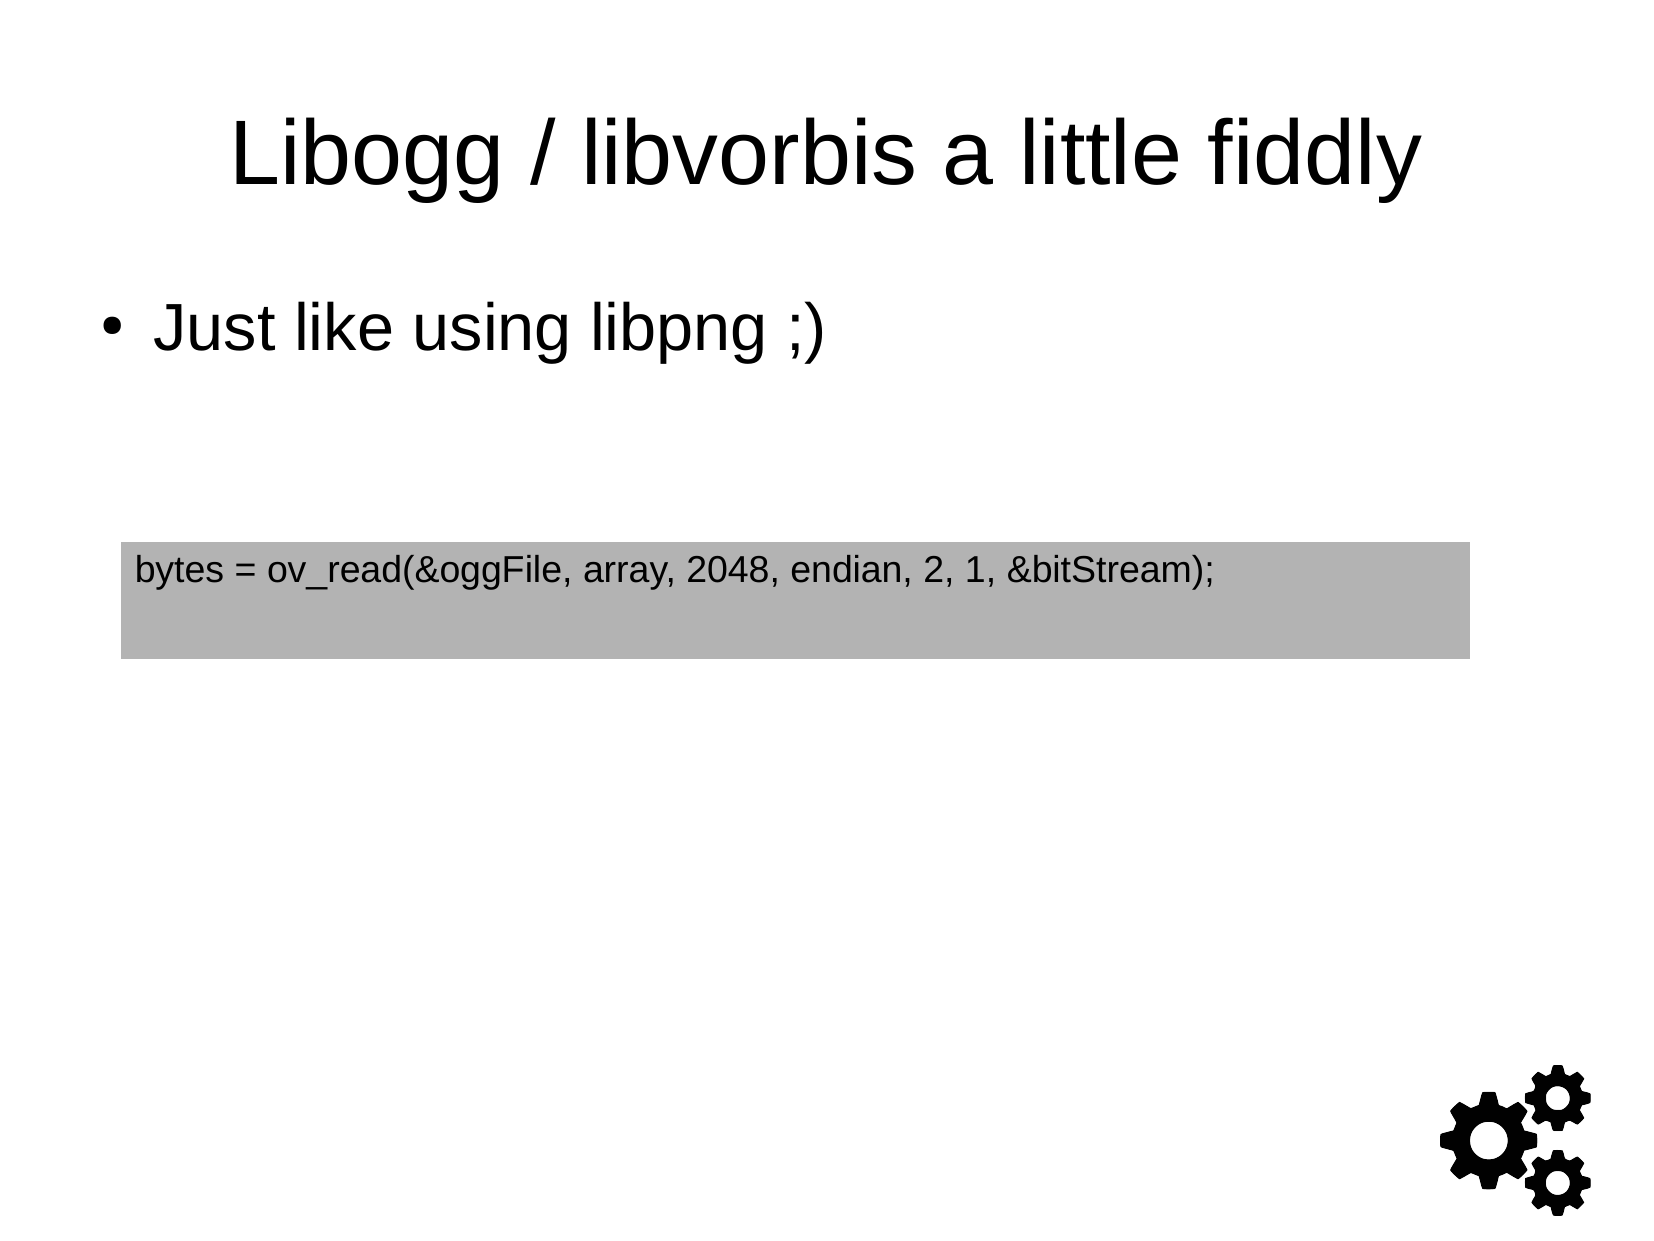

# Libogg / libvorbis a little fiddly
Just like using libpng ;)
| bytes = ov\_read(&oggFile, array, 2048, endian, 2, 1, &bitStream); |
| --- |